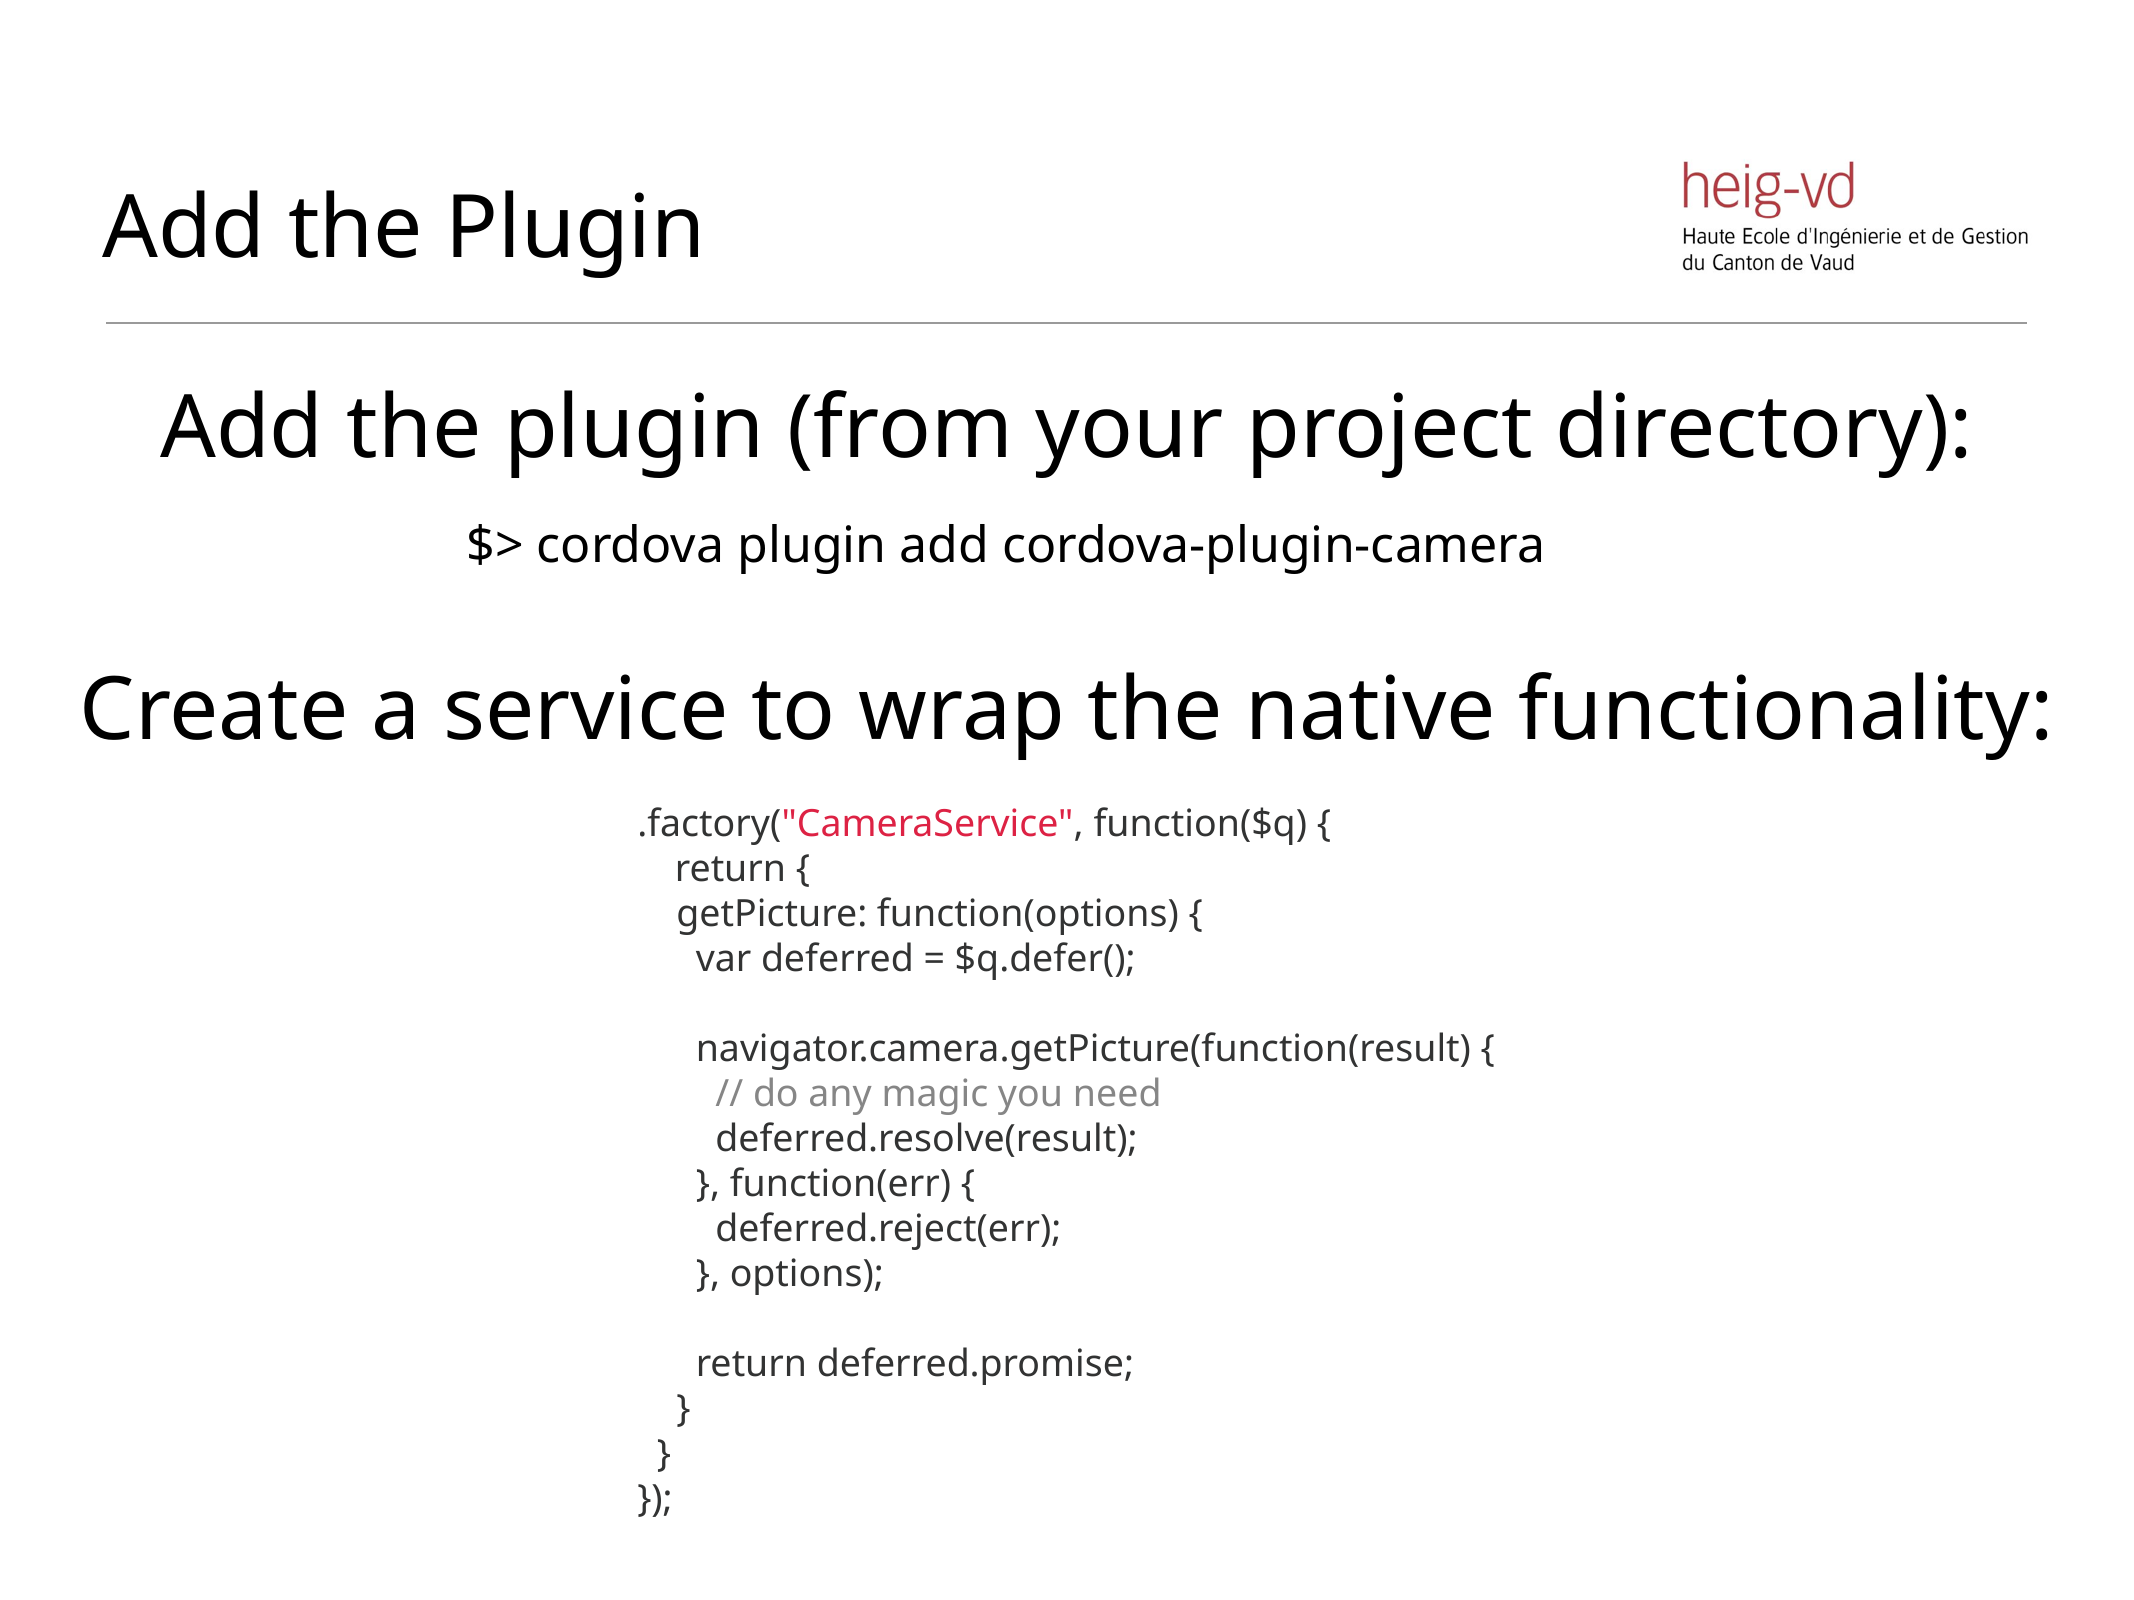

# Add the Plugin
Add the plugin (from your project directory):
$> cordova plugin add cordova-plugin-camera
Create a service to wrap the native functionality:
.factory("CameraService", function($q) {
return {
 getPicture: function(options) {
 var deferred = $q.defer();
 navigator.camera.getPicture(function(result) {
 // do any magic you need
 deferred.resolve(result);
 }, function(err) {
 deferred.reject(err);
 }, options);
 return deferred.promise;
 }
 }
});